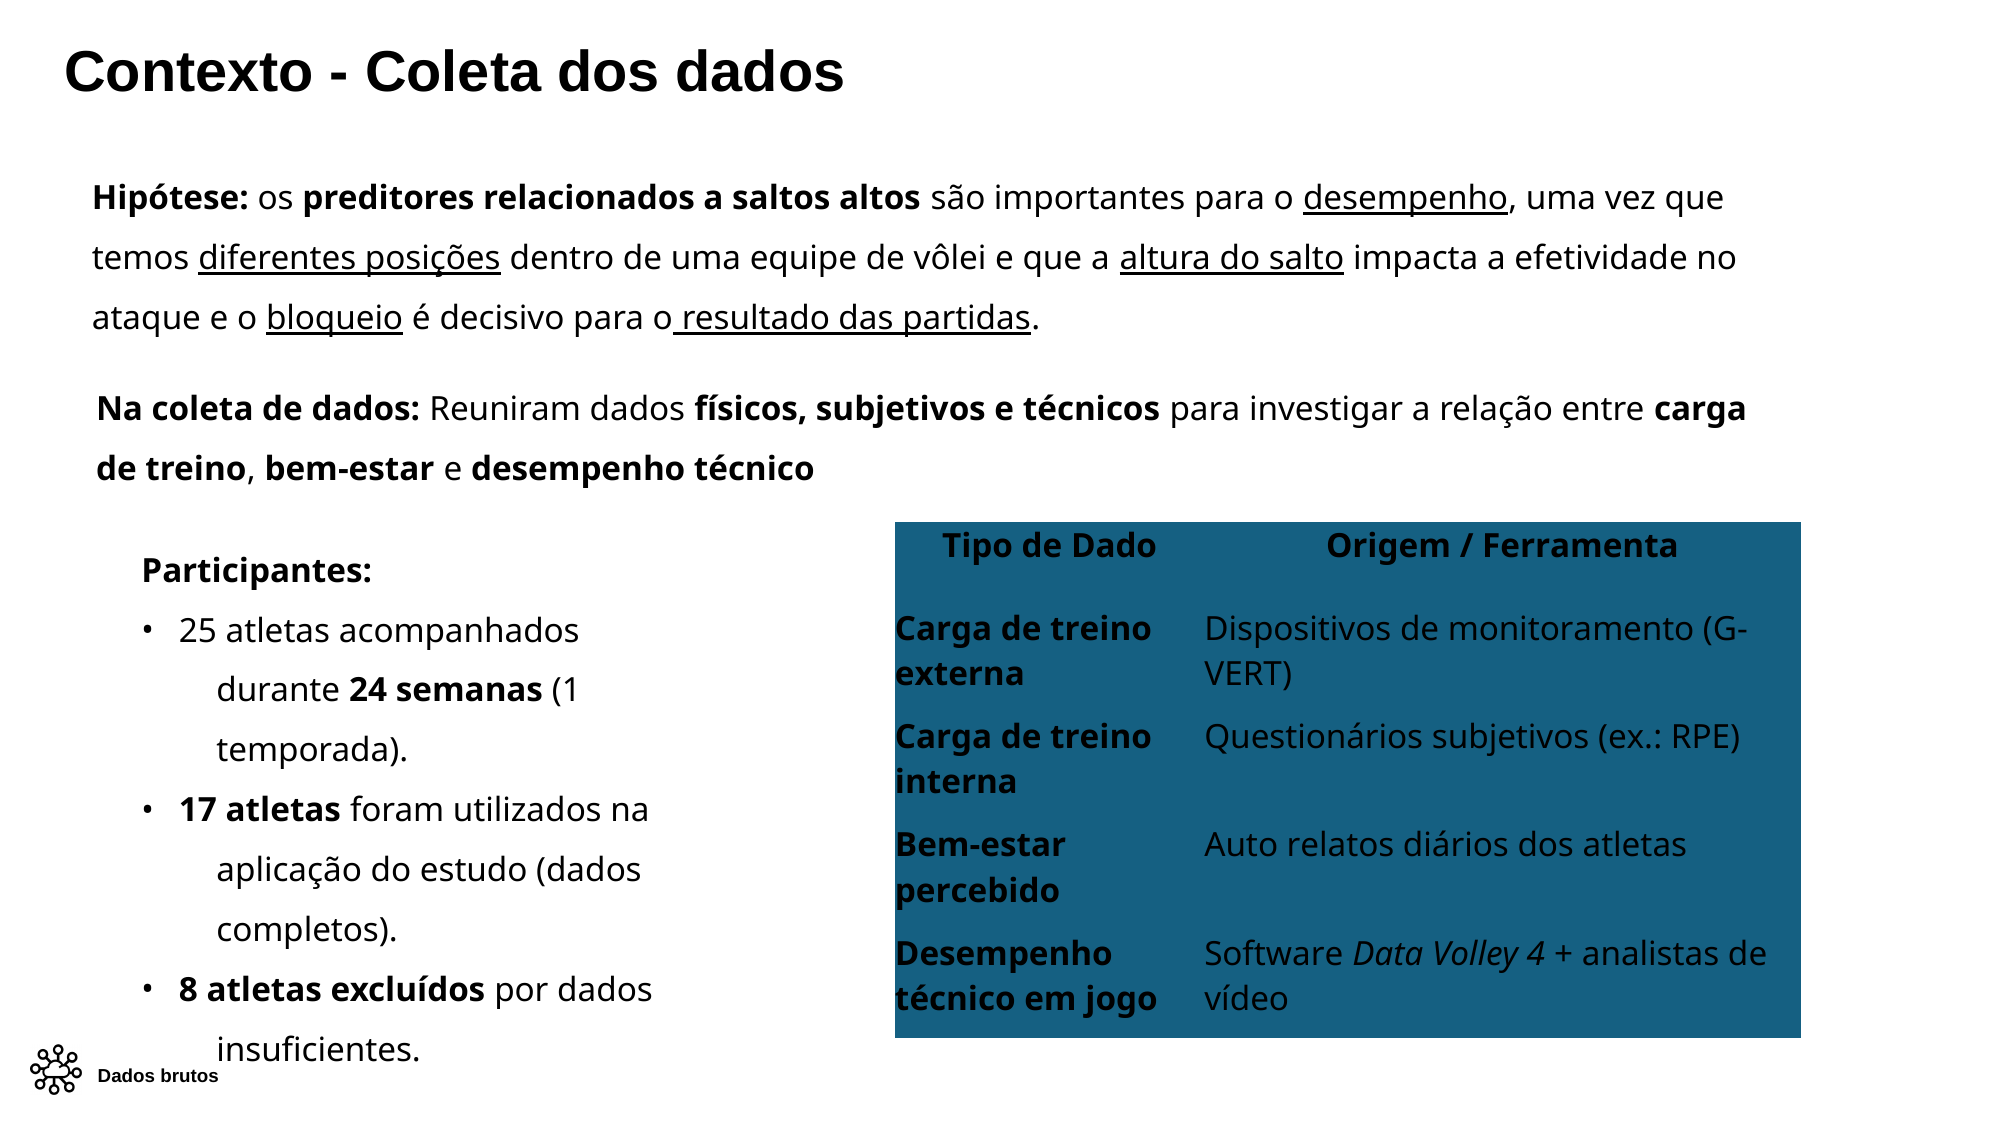

# Contexto - Coleta dos dados
Hipótese: os preditores relacionados a saltos altos são importantes para o desempenho, uma vez que temos diferentes posições dentro de uma equipe de vôlei e que a altura do salto impacta a efetividade no ataque e o bloqueio é decisivo para o resultado das partidas.
Na coleta de dados: Reuniram dados físicos, subjetivos e técnicos para investigar a relação entre carga de treino, bem-estar e desempenho técnico
Participantes:
25 atletas acompanhados durante 24 semanas (1 temporada).
17 atletas foram utilizados na aplicação do estudo (dados completos).
8 atletas excluídos por dados insuficientes.
| Tipo de Dado | Origem / Ferramenta |
| --- | --- |
| Carga de treino externa | Dispositivos de monitoramento (G-VERT) |
| Carga de treino interna | Questionários subjetivos (ex.: RPE) |
| Bem-estar percebido | Auto relatos diários dos atletas |
| Desempenho técnico em jogo | Software Data Volley 4 + analistas de vídeo |
 Dados brutos